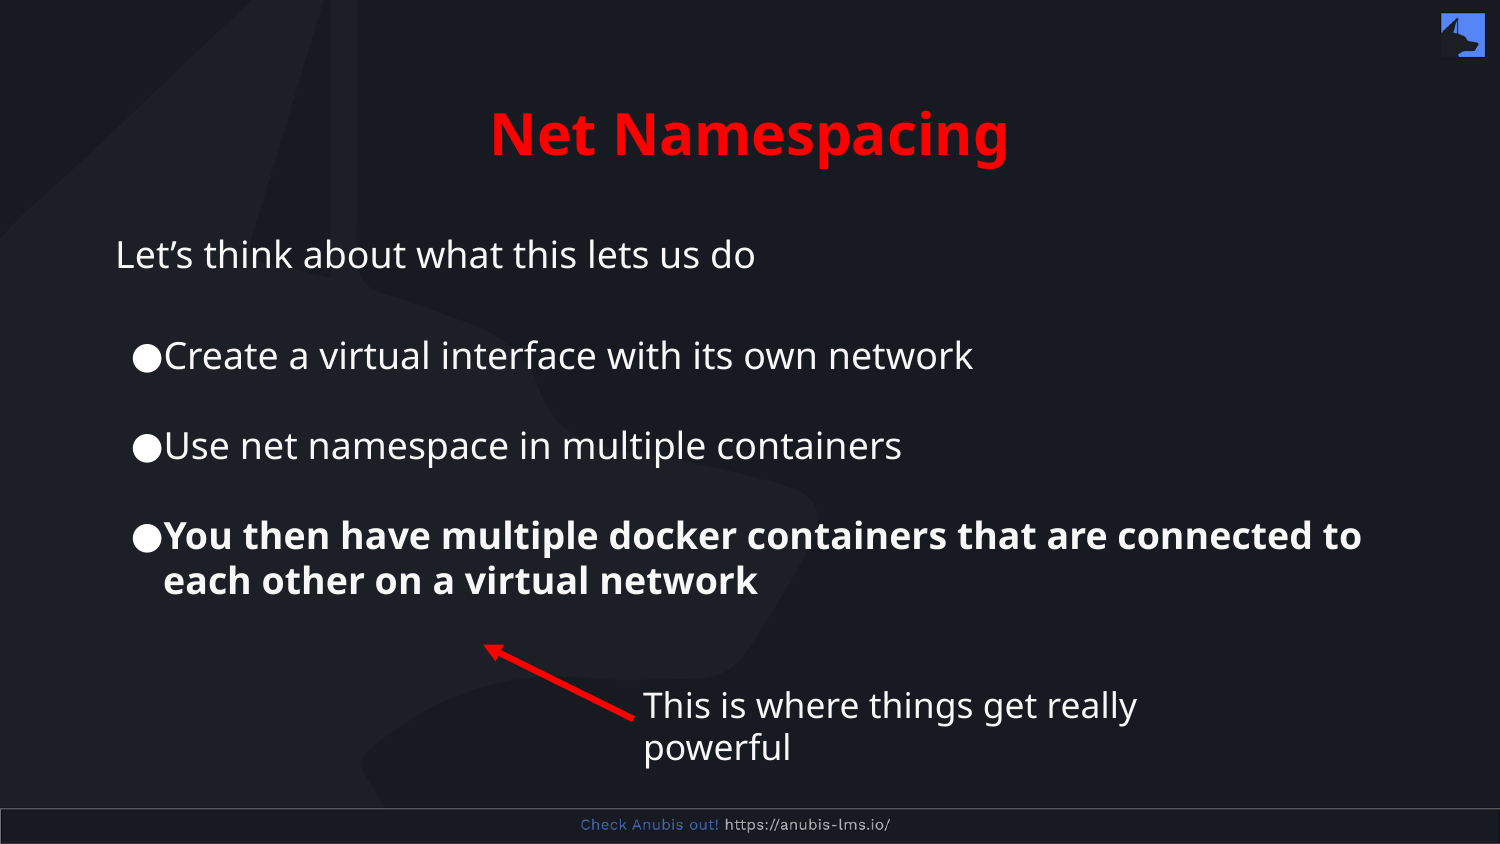

# Net Namespacing
Let’s think about what this lets us do
Create a virtual interface with its own network
Use net namespace in multiple containers
You then have multiple docker containers that are connected to each other on a virtual network
This is where things get really powerful